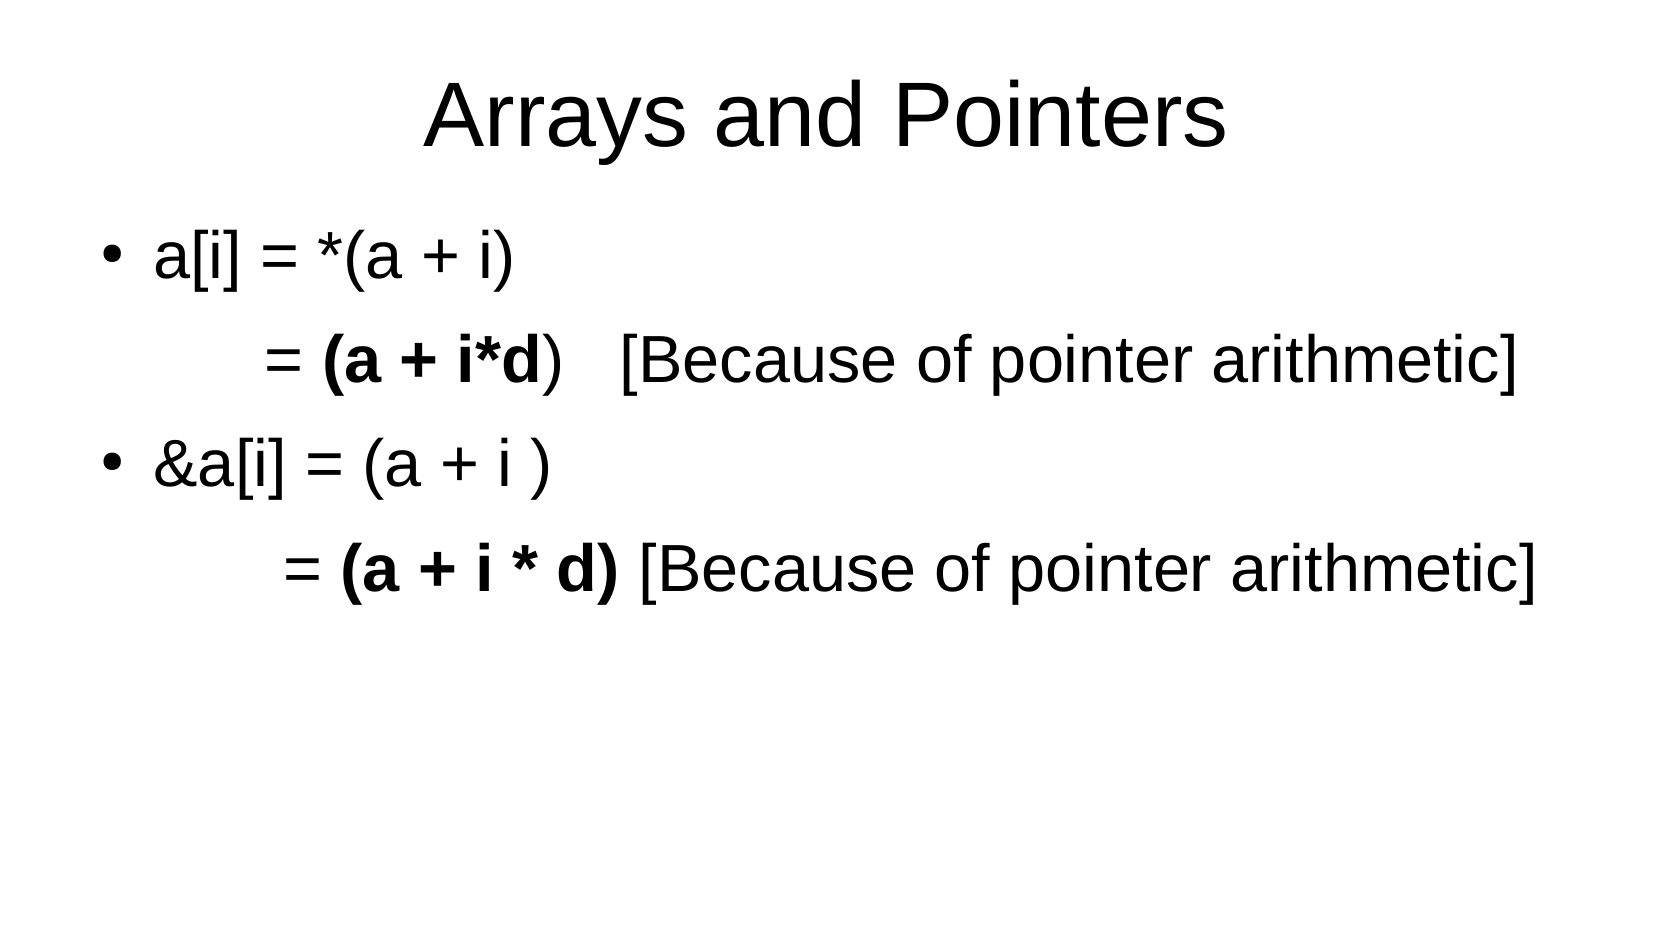

# Arrays and Pointers
a[i] = *(a + i)
 = (a + i*d) [Because of pointer arithmetic]
&a[i] = (a + i )
 = (a + i * d) [Because of pointer arithmetic]